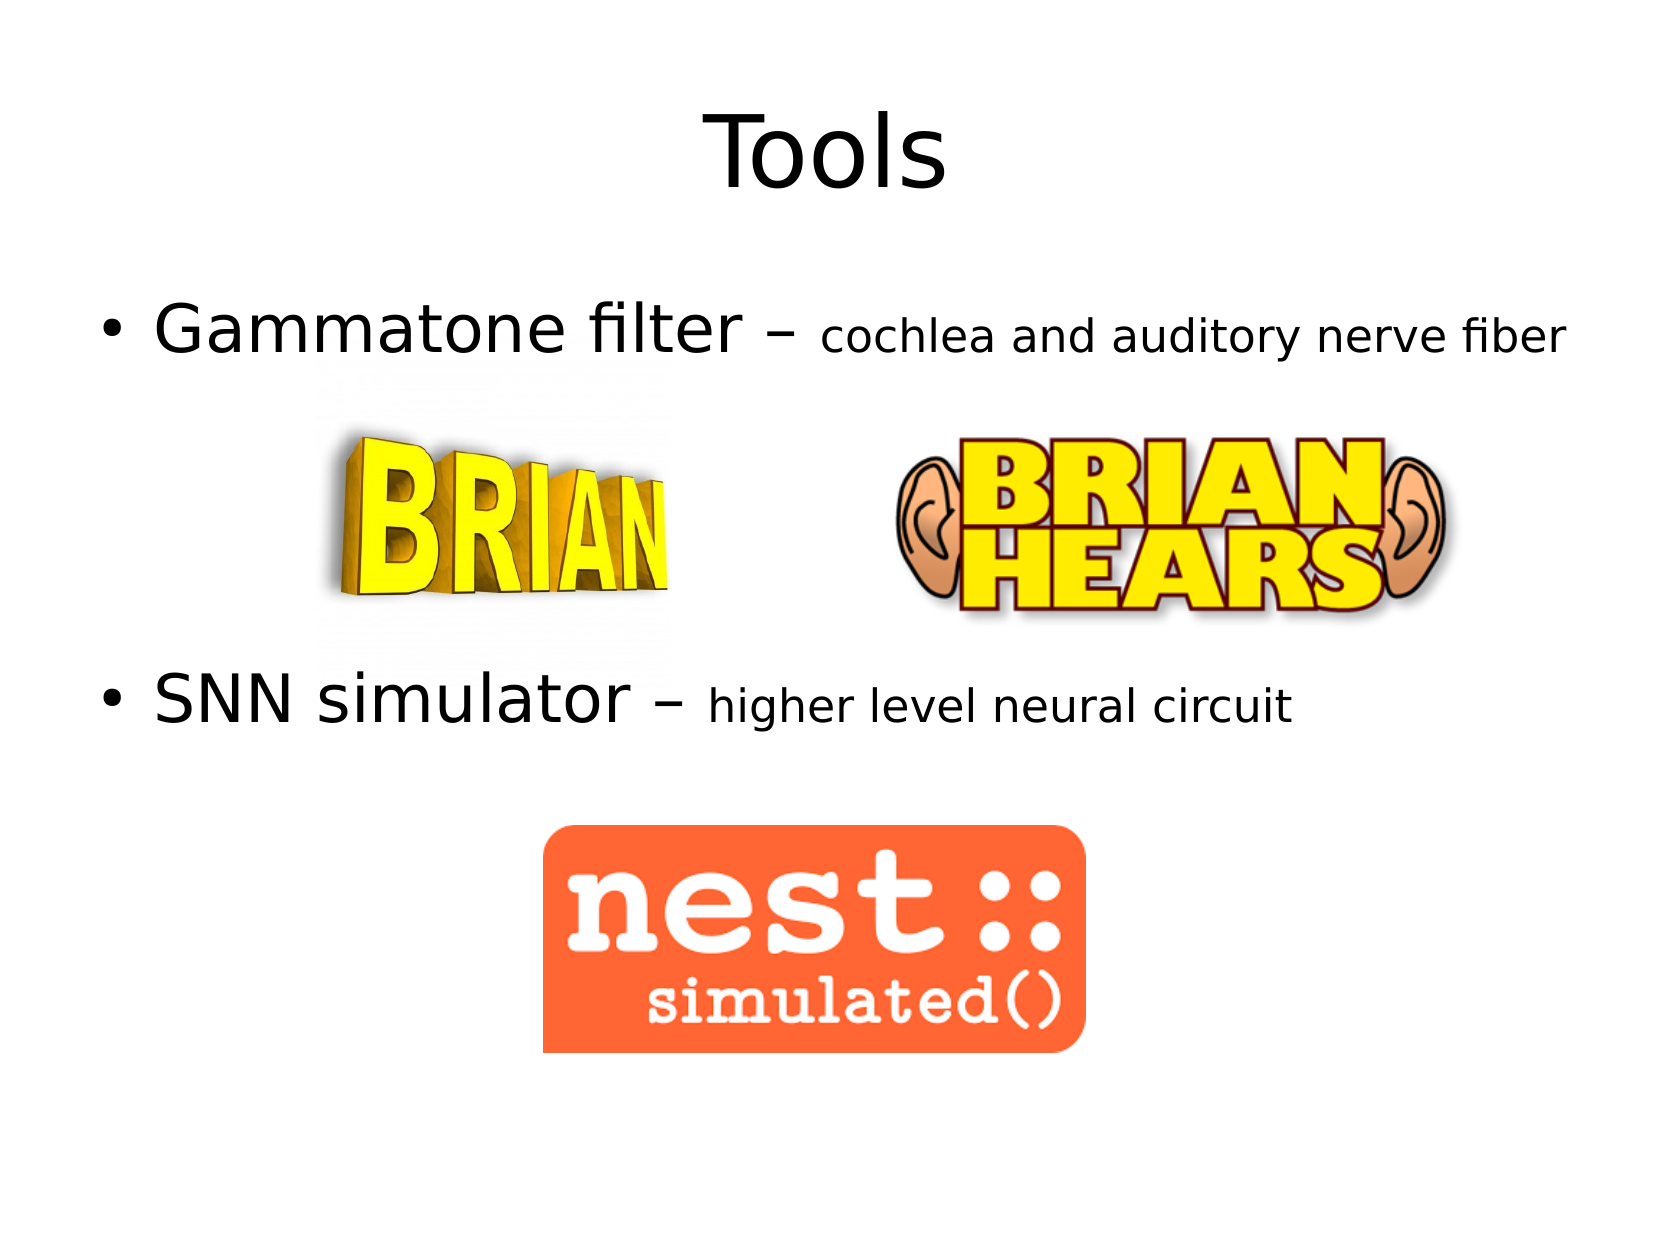

# Tools
Gammatone filter – cochlea and auditory nerve fiber
SNN simulator – higher level neural circuit